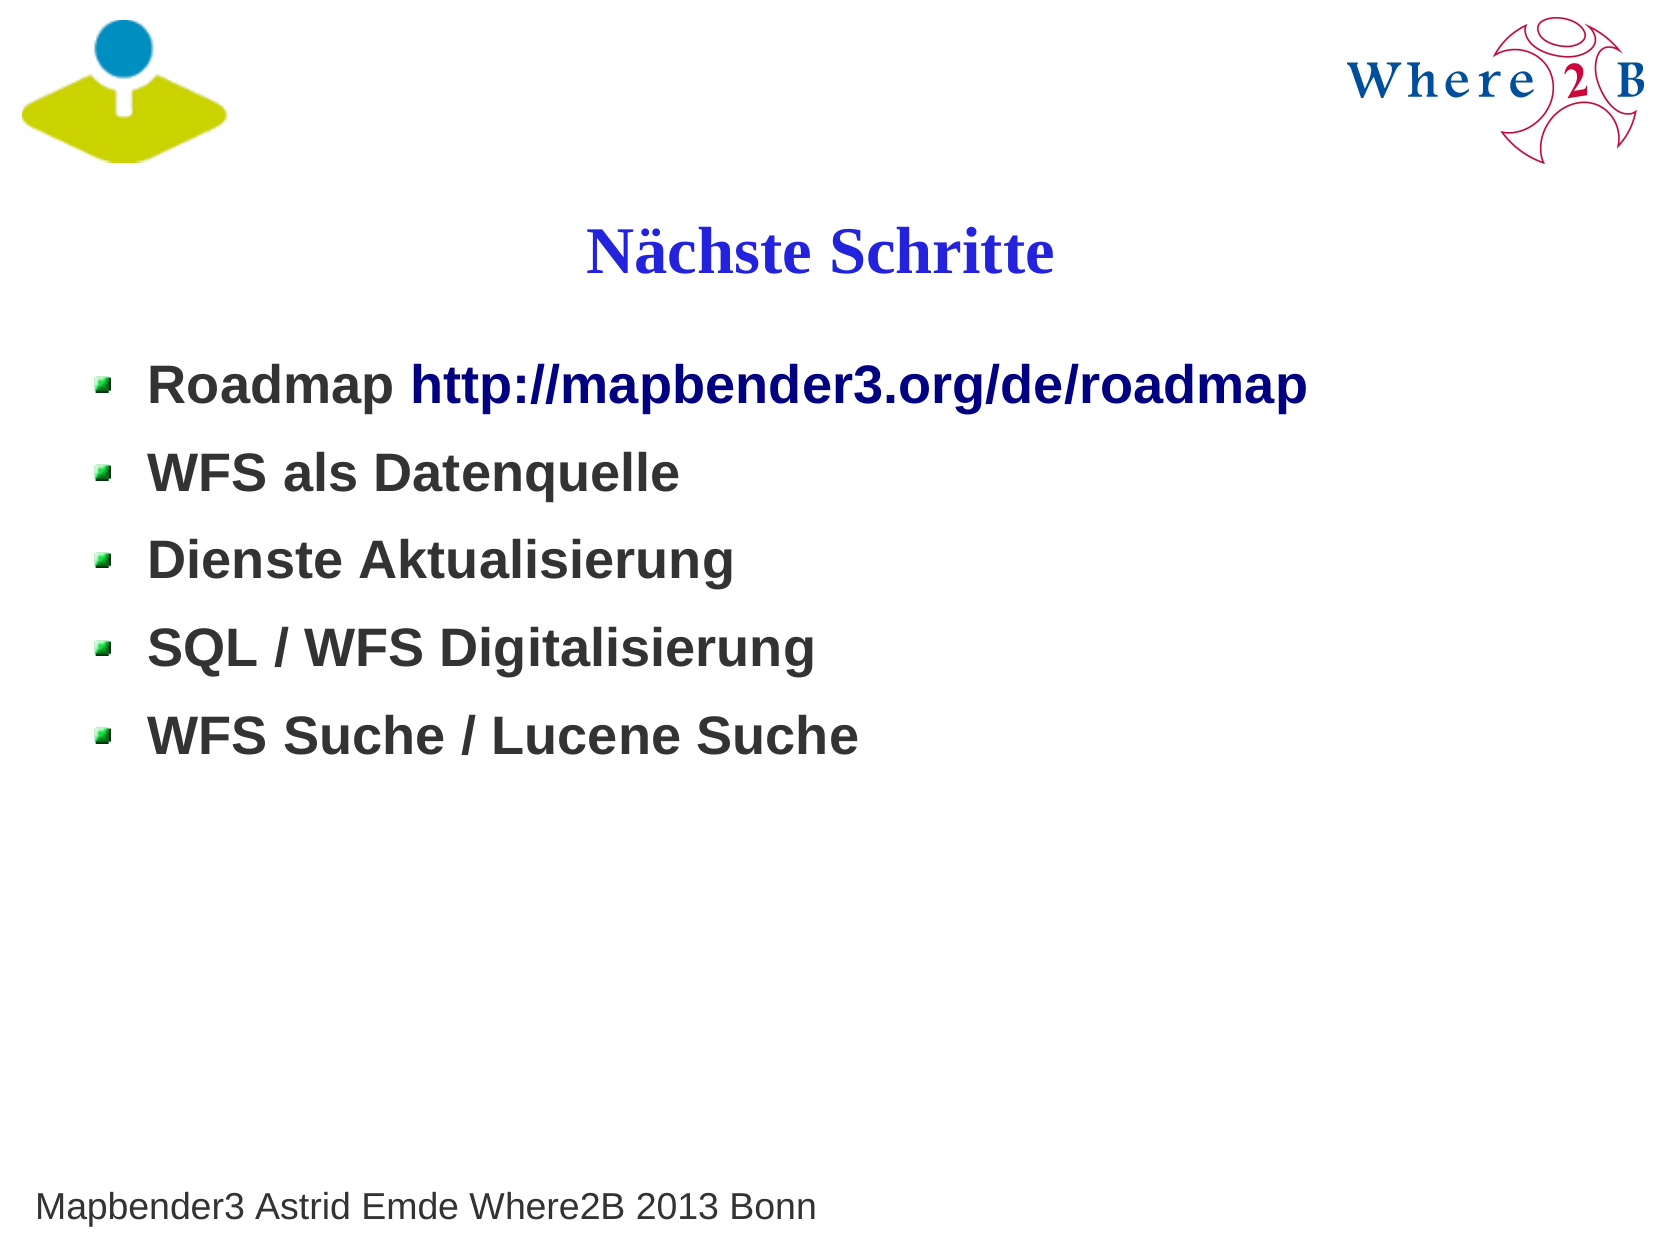

# Nächste Schritte
Roadmap http://mapbender3.org/de/roadmap
WFS als Datenquelle
Dienste Aktualisierung
SQL / WFS Digitalisierung
WFS Suche / Lucene Suche